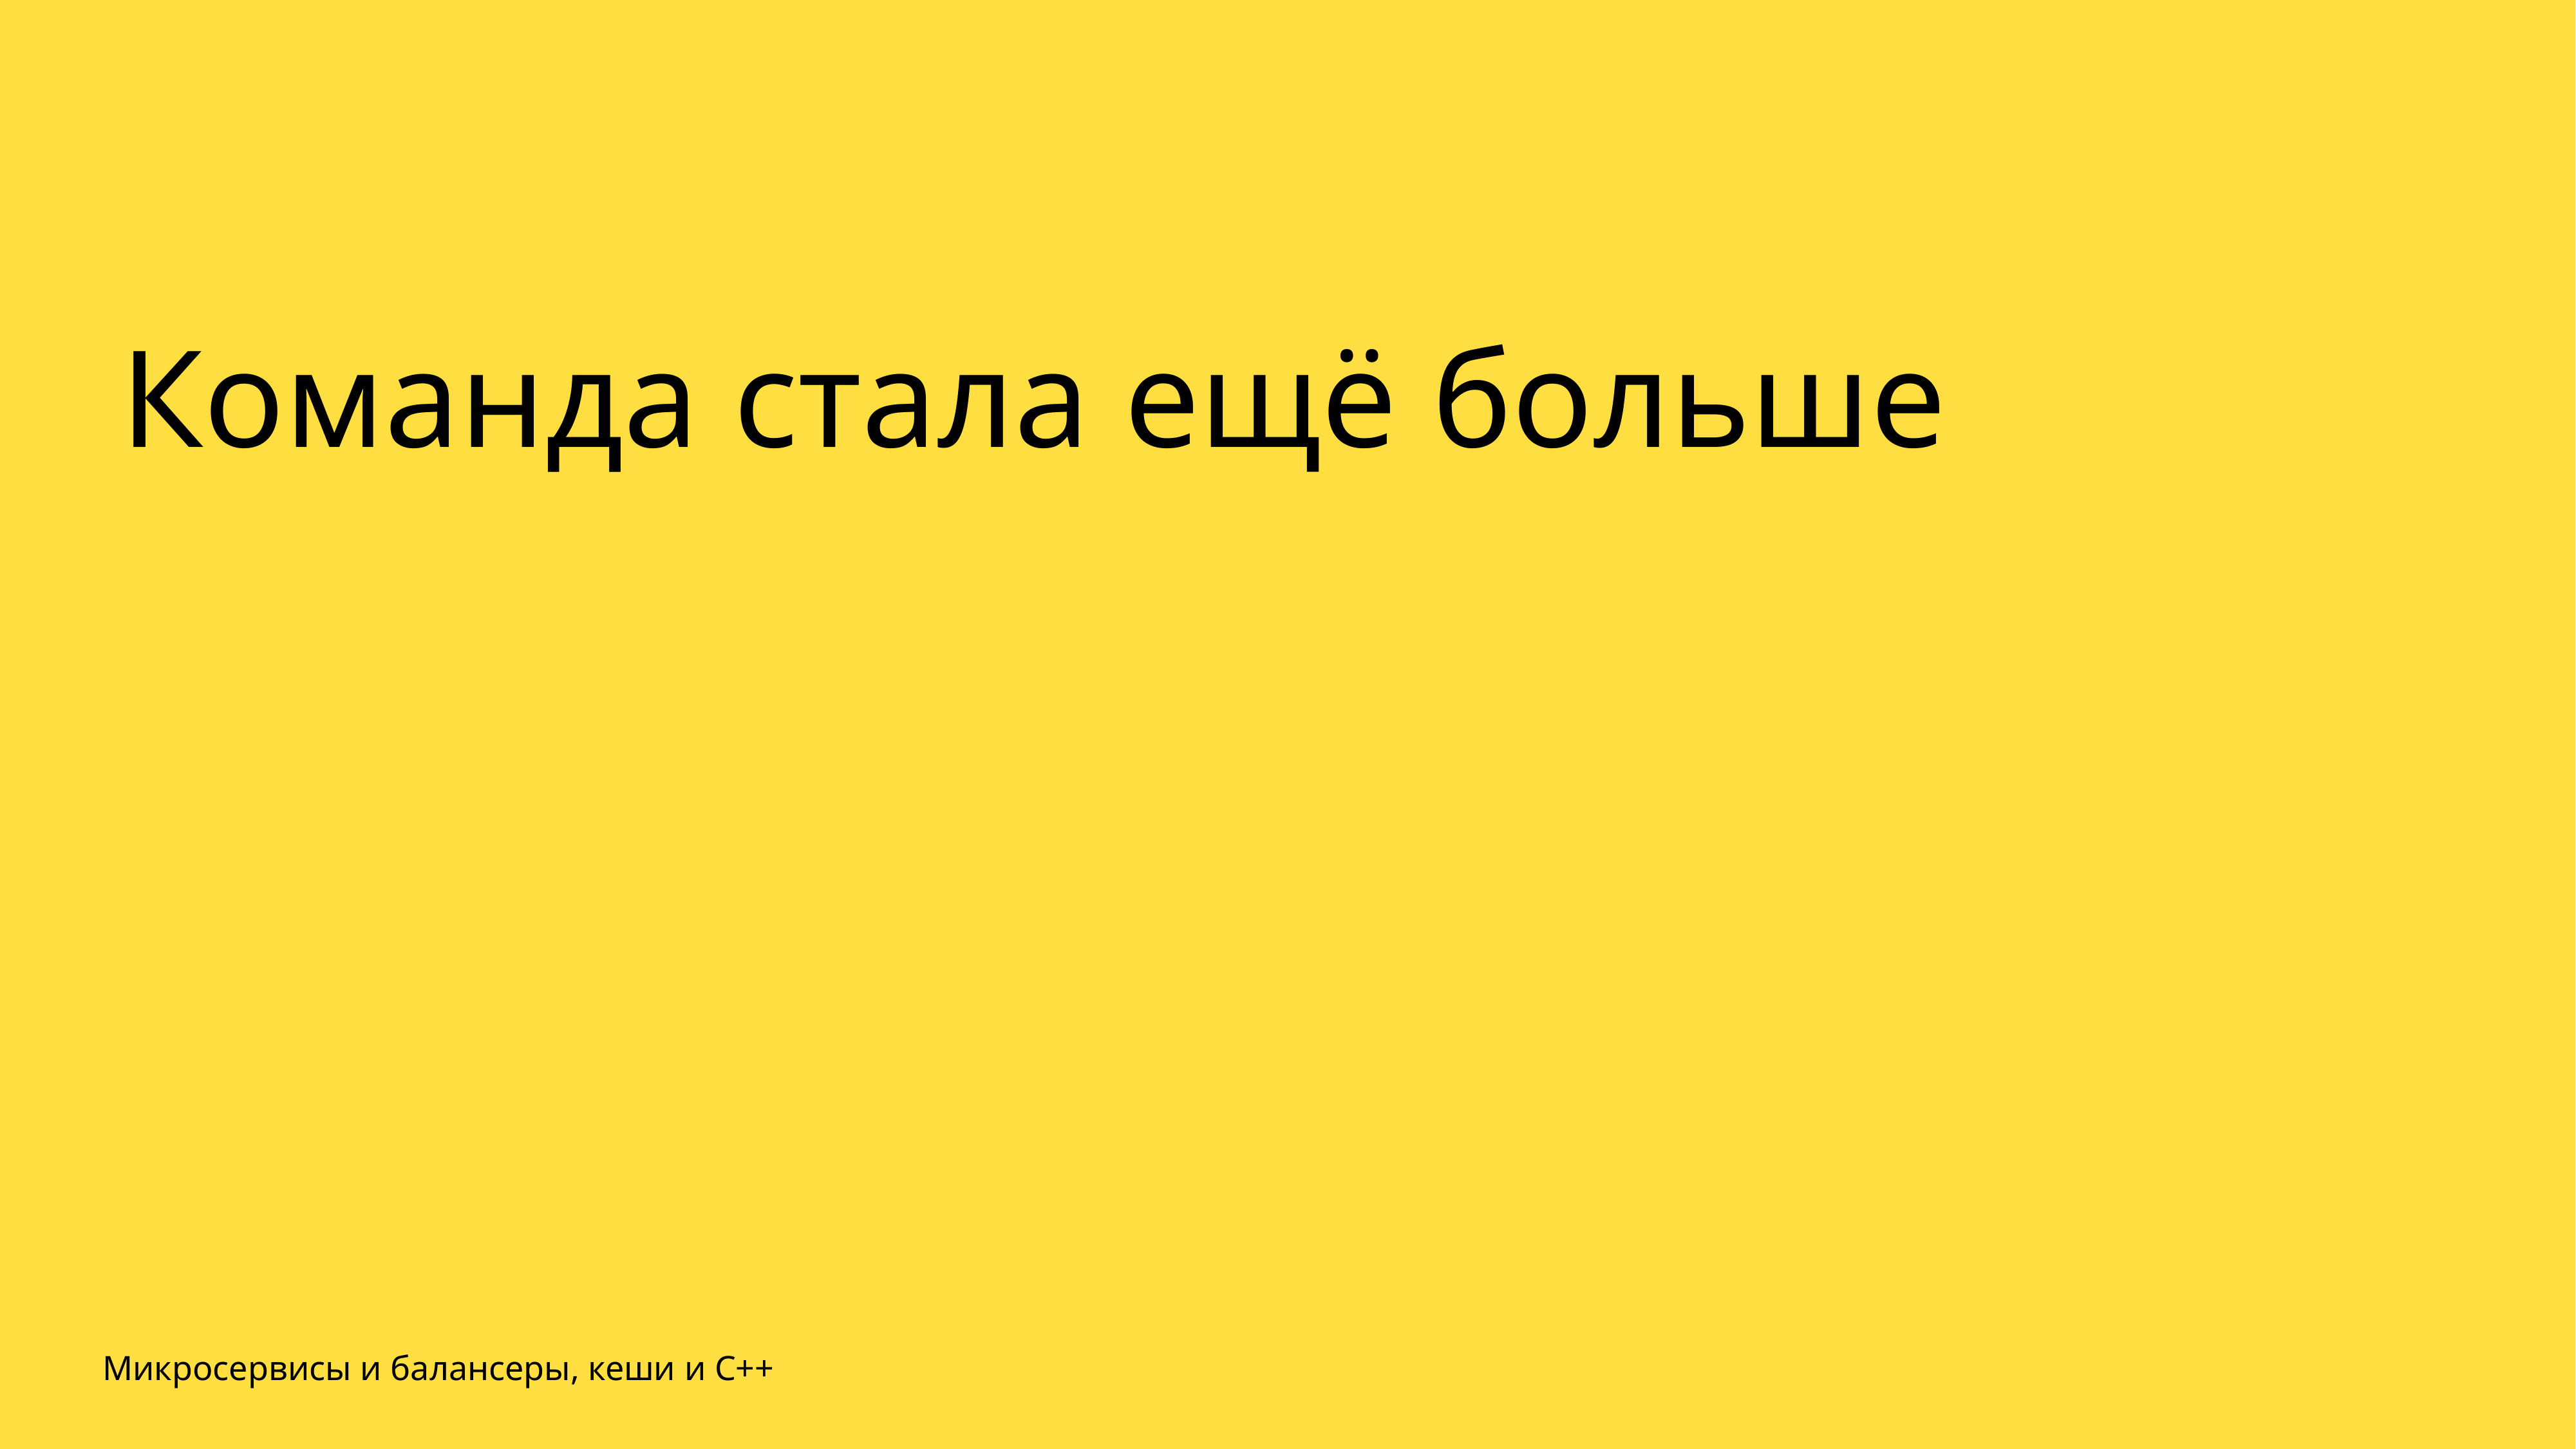

# Команда стала ещё больше
Микросервисы и балансеры, кеши и C++